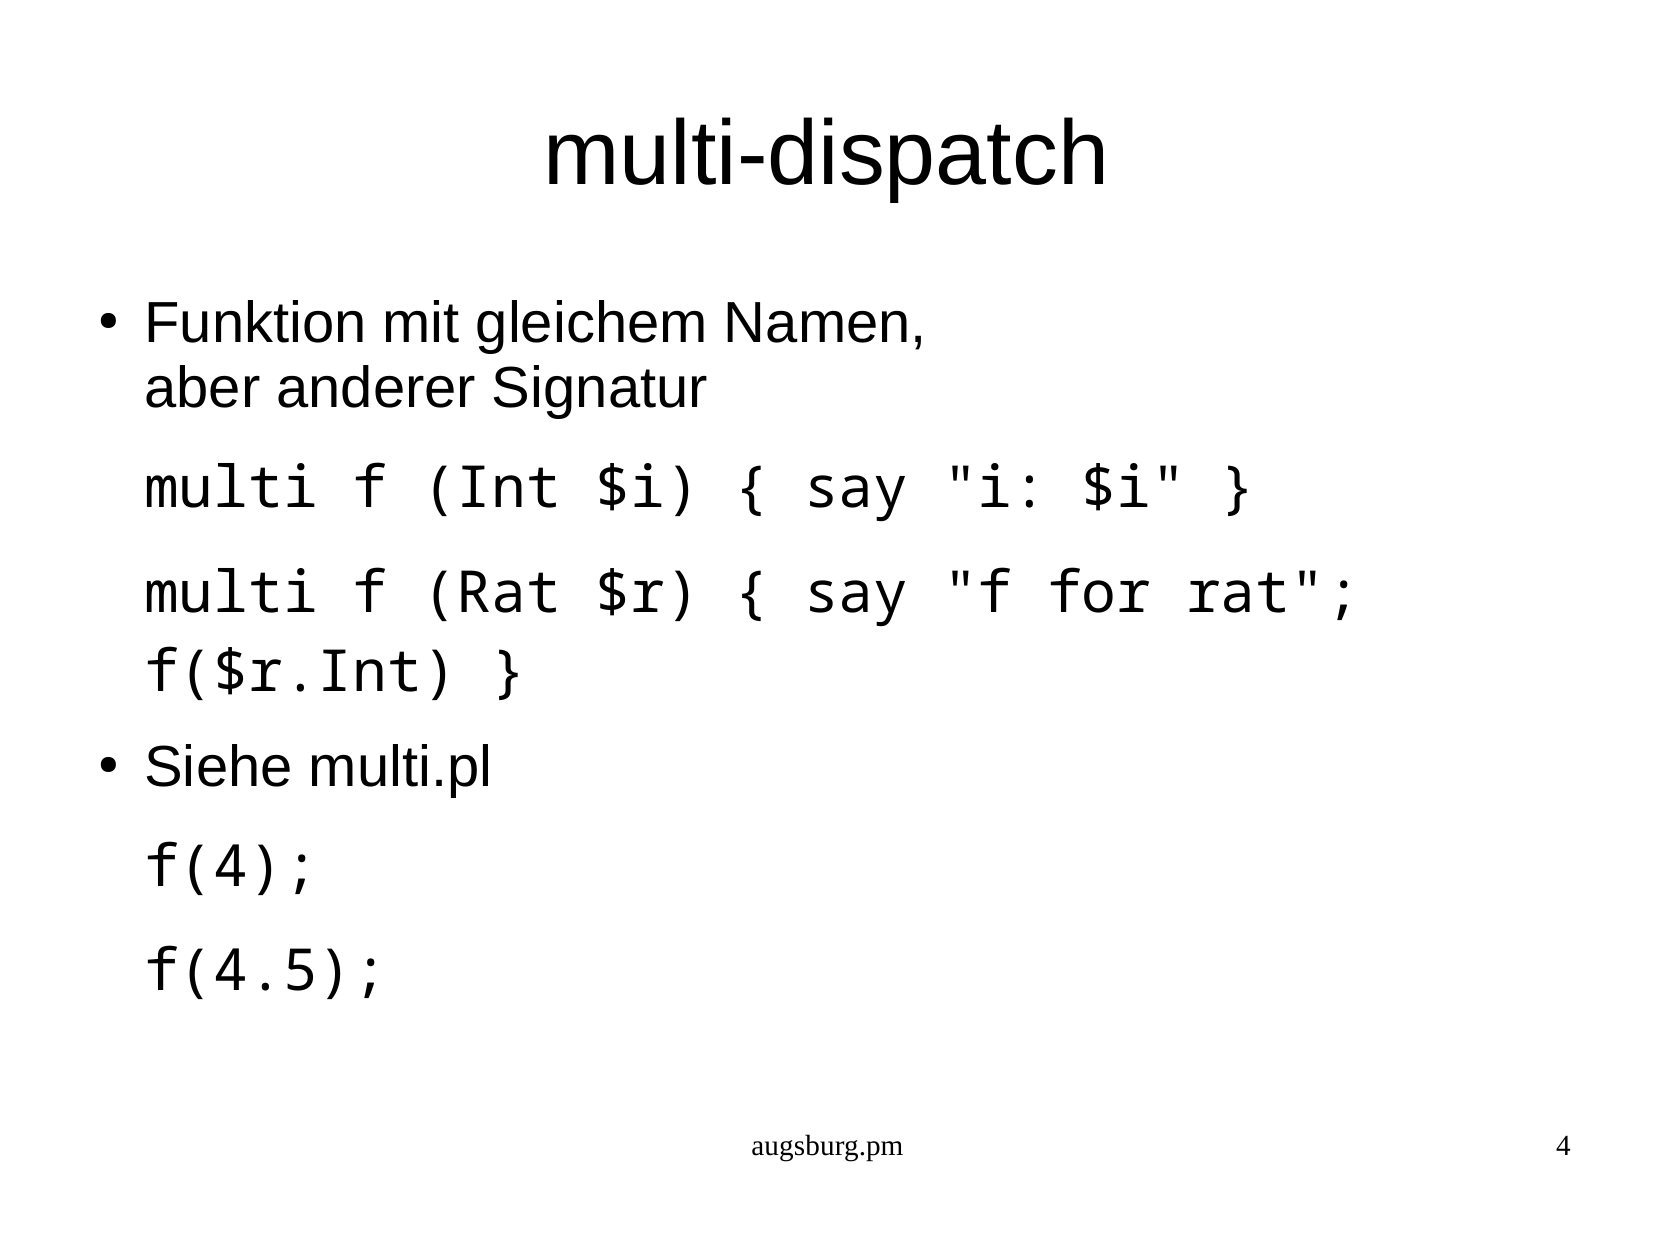

# multi-dispatch
Funktion mit gleichem Namen,
aber anderer Signatur
multi f (Int $i) { say "i: $i" }
multi f (Rat $r) { say "f for rat"; f($r.Int) }
Siehe multi.pl
f(4);
f(4.5);
augsburg.pm
4